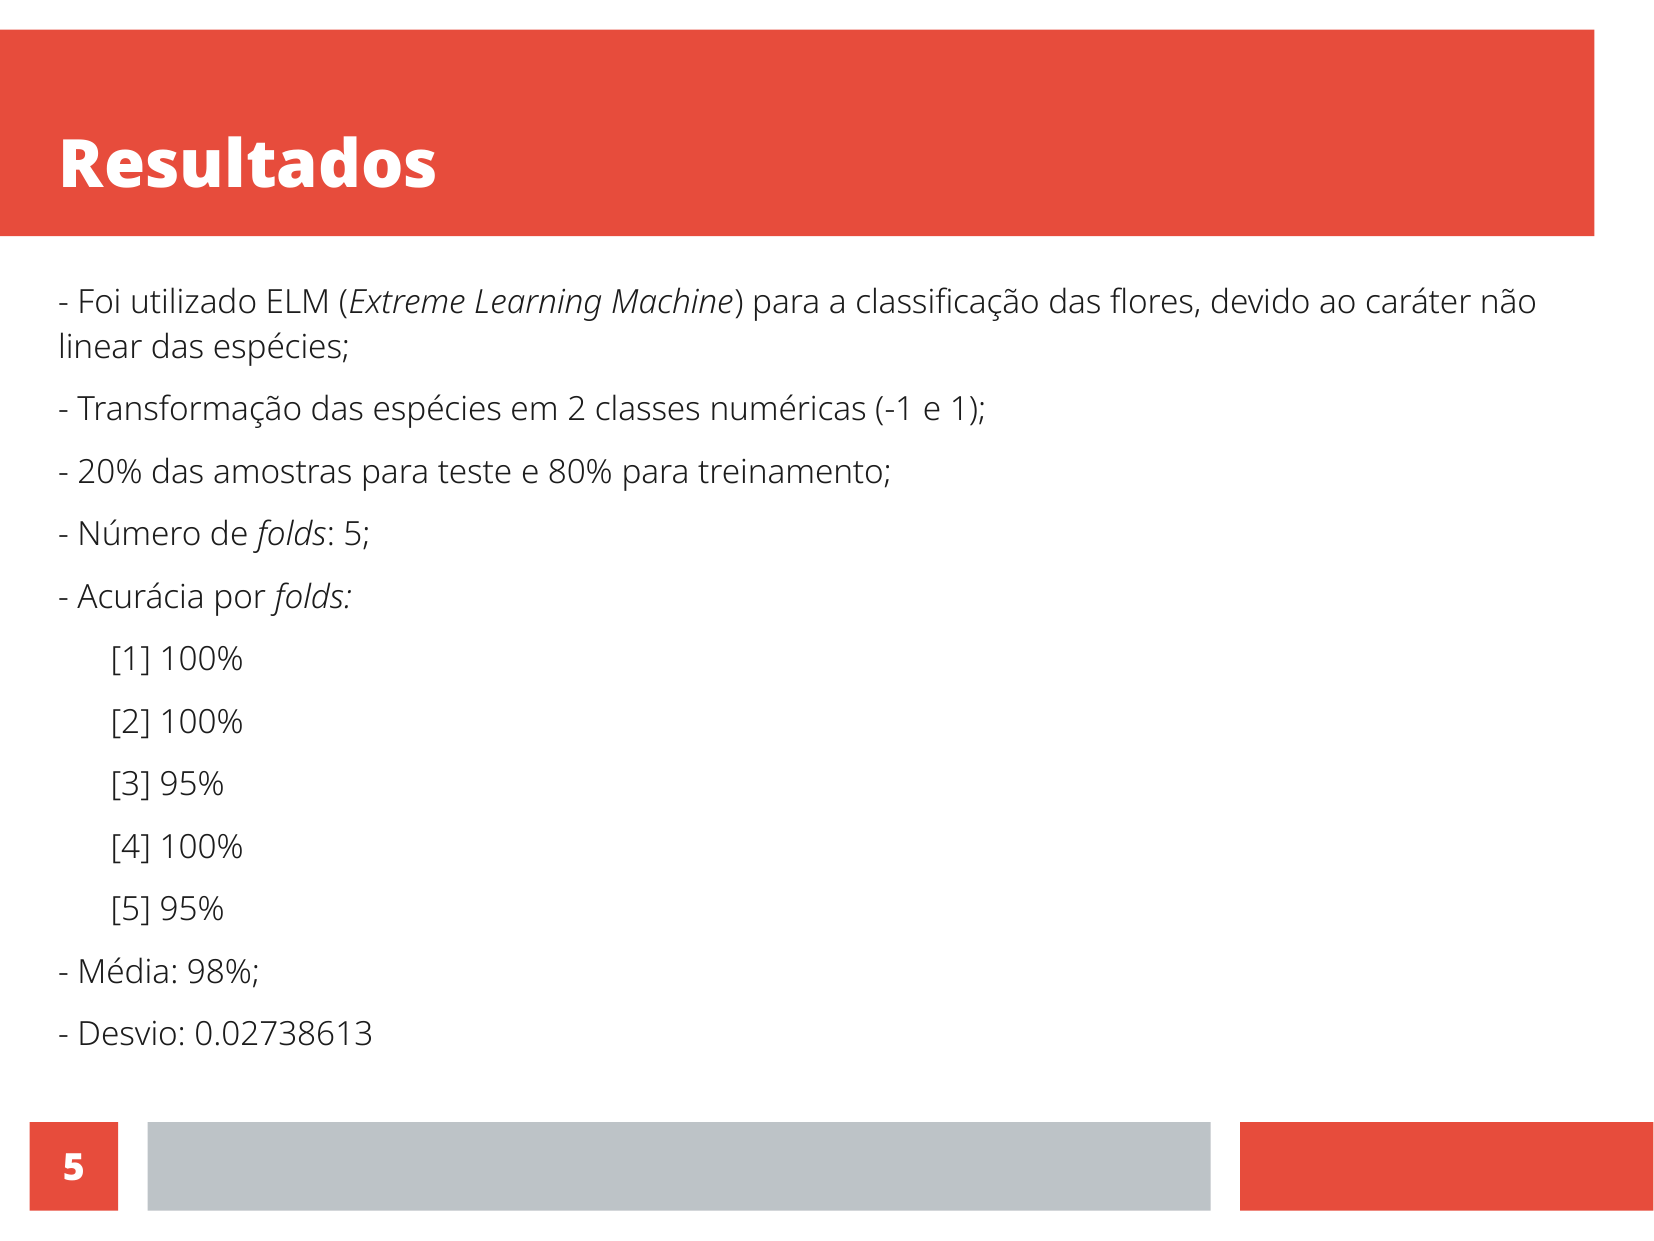

# Resultados
- Foi utilizado ELM (Extreme Learning Machine) para a classificação das flores, devido ao caráter não linear das espécies;
- Transformação das espécies em 2 classes numéricas (-1 e 1);
- 20% das amostras para teste e 80% para treinamento;
- Número de folds: 5;
- Acurácia por folds:
 [1] 100%
 [2] 100%
 [3] 95%
 [4] 100%
 [5] 95%
- Média: 98%;
- Desvio: 0.02738613
5